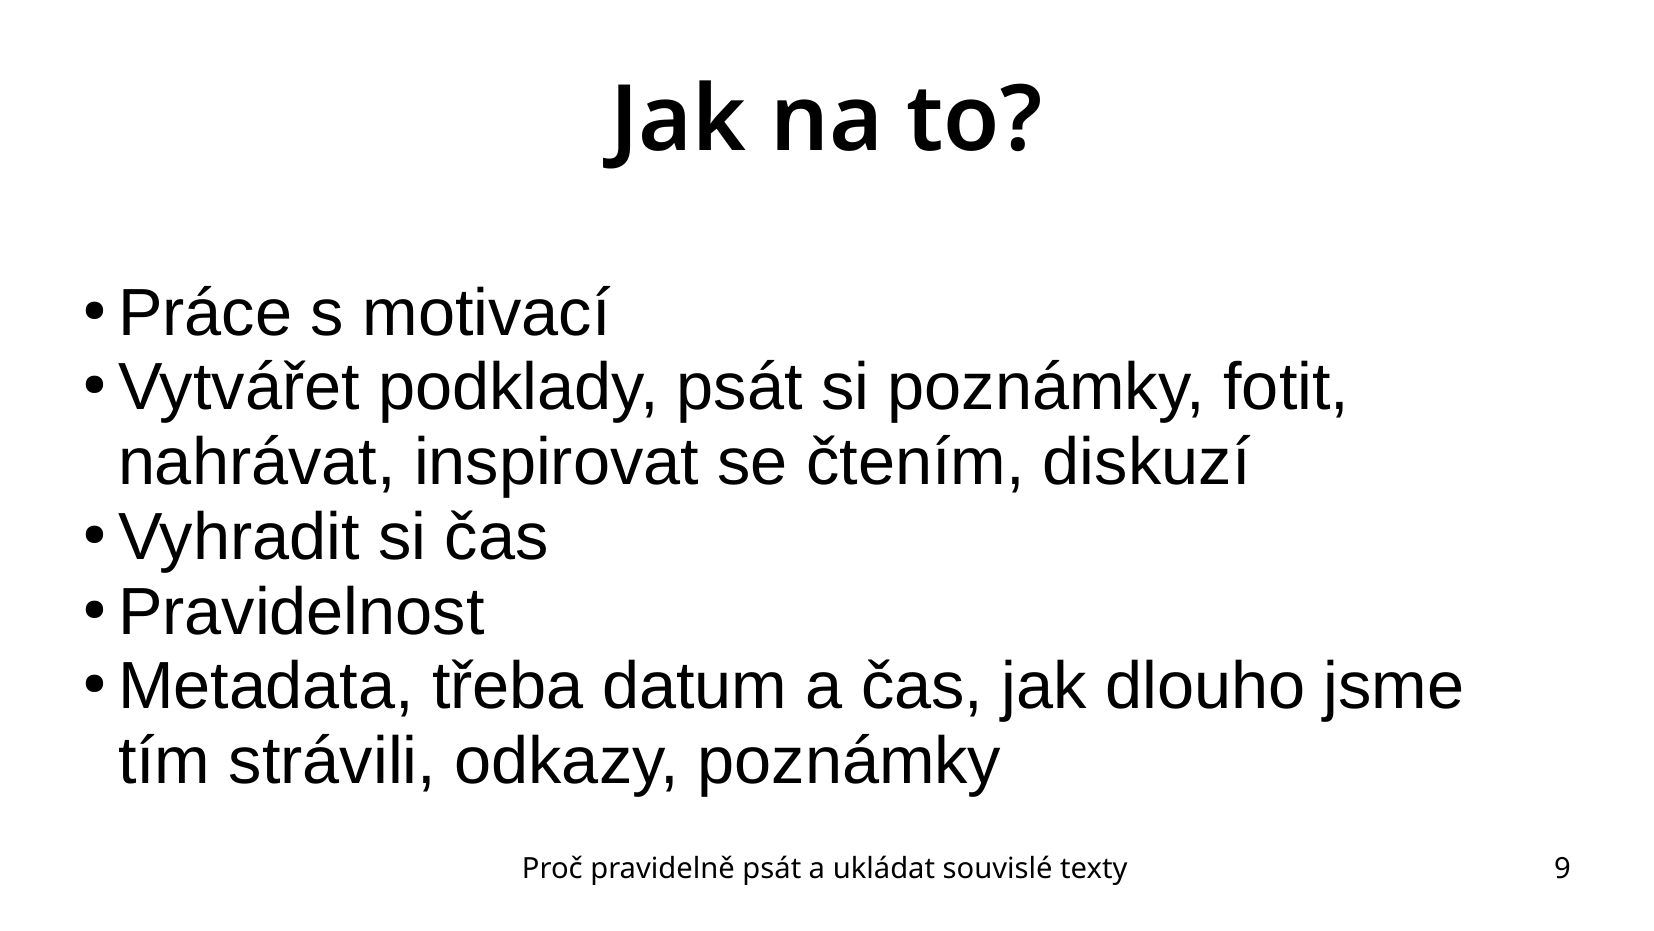

# Jak na to?
Práce s motivací
Vytvářet podklady, psát si poznámky, fotit, nahrávat, inspirovat se čtením, diskuzí
Vyhradit si čas
Pravidelnost
Metadata, třeba datum a čas, jak dlouho jsme tím strávili, odkazy, poznámky
Proč pravidelně psát a ukládat souvislé texty
9